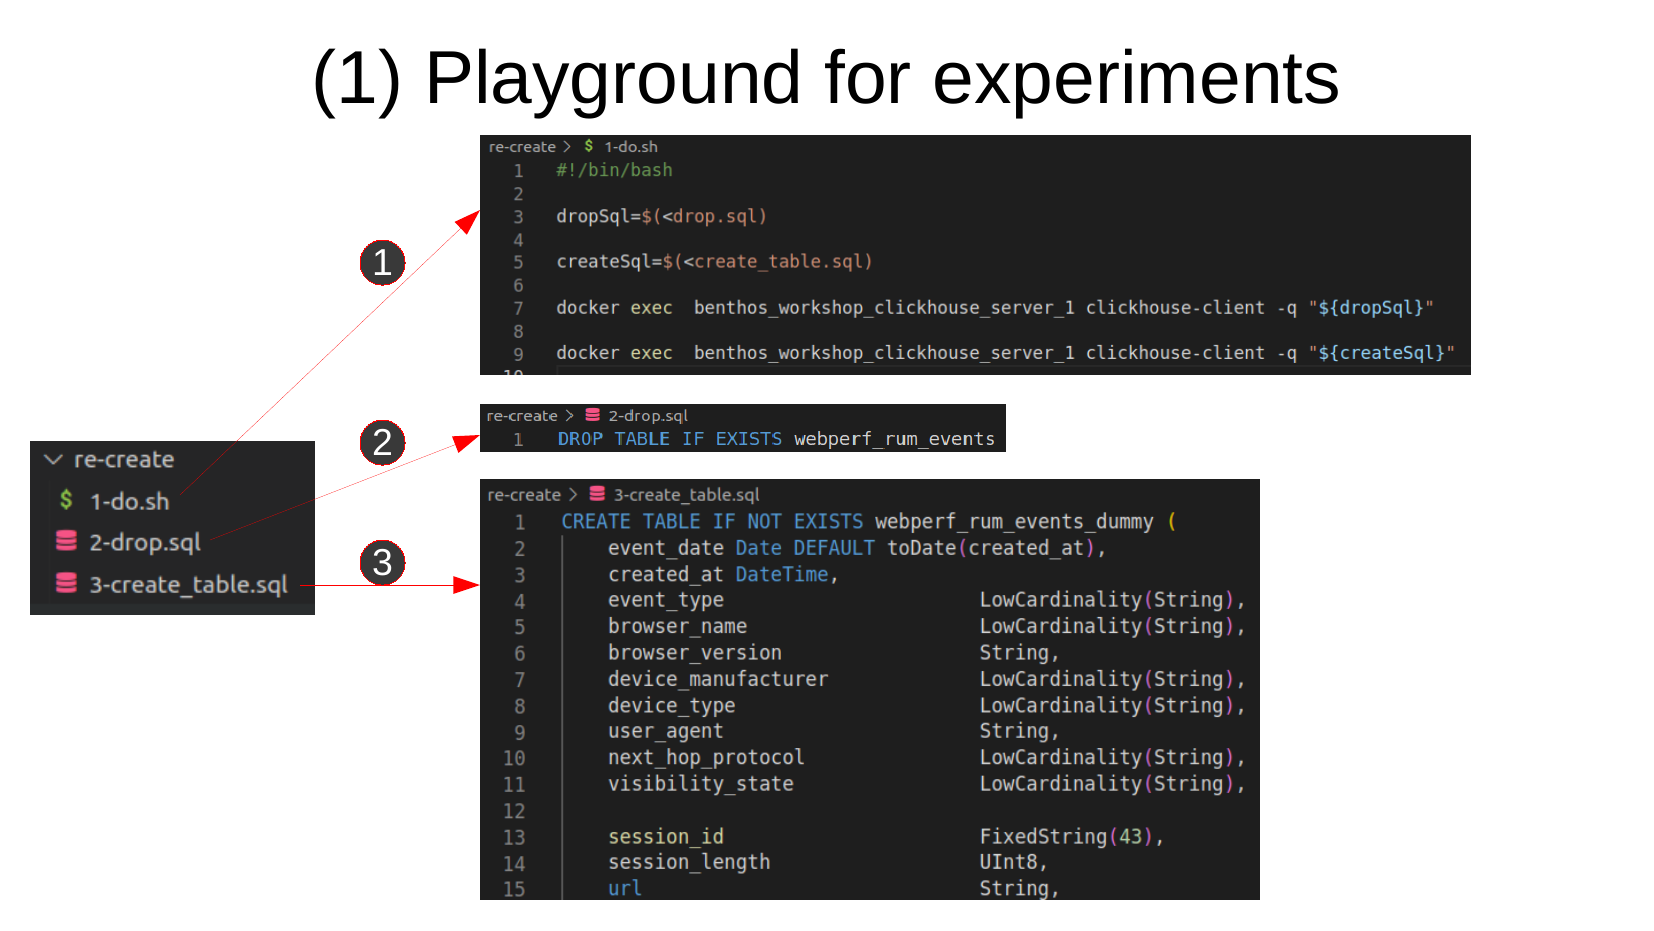

# (1) Playground for experiments
1
2
3